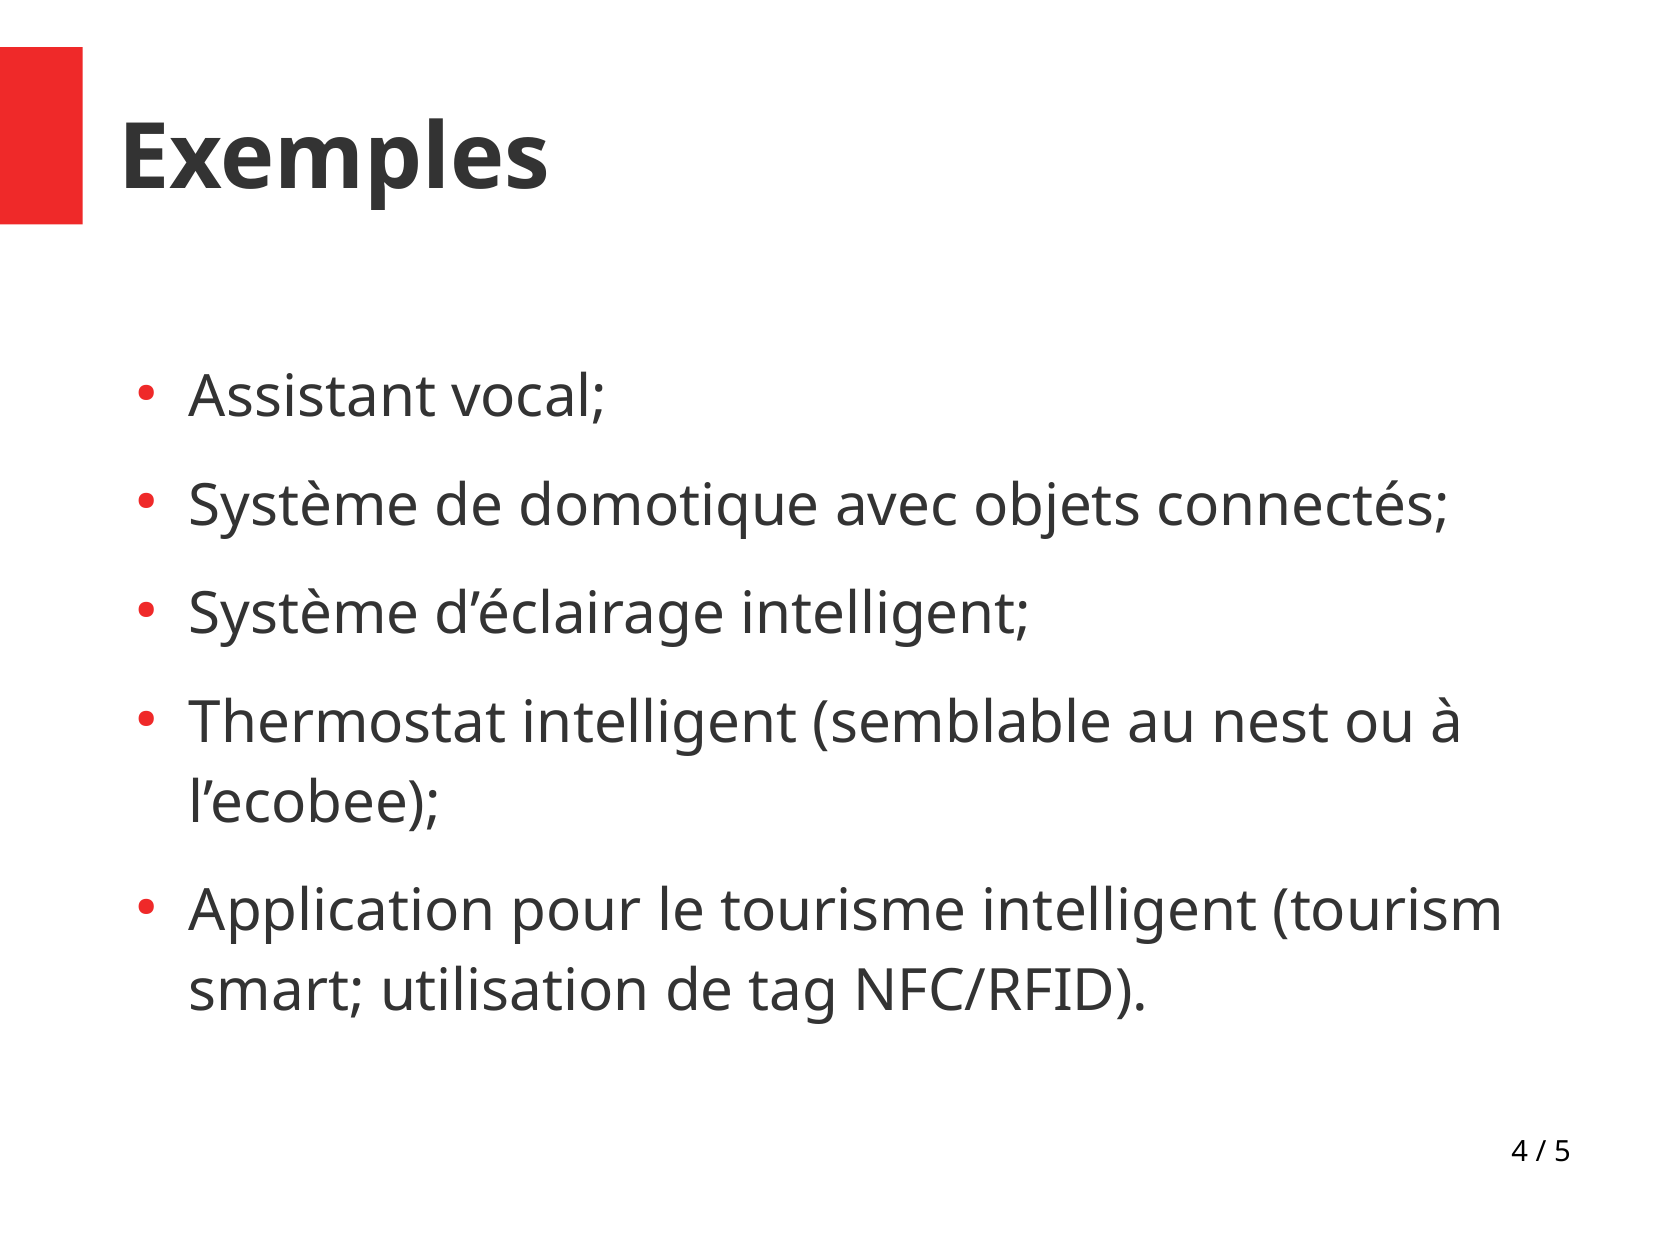

# Exemples
Assistant vocal;
Système de domotique avec objets connectés;
Système d’éclairage intelligent;
Thermostat intelligent (semblable au nest ou à l’ecobee);
Application pour le tourisme intelligent (tourism smart; utilisation de tag NFC/RFID).
4